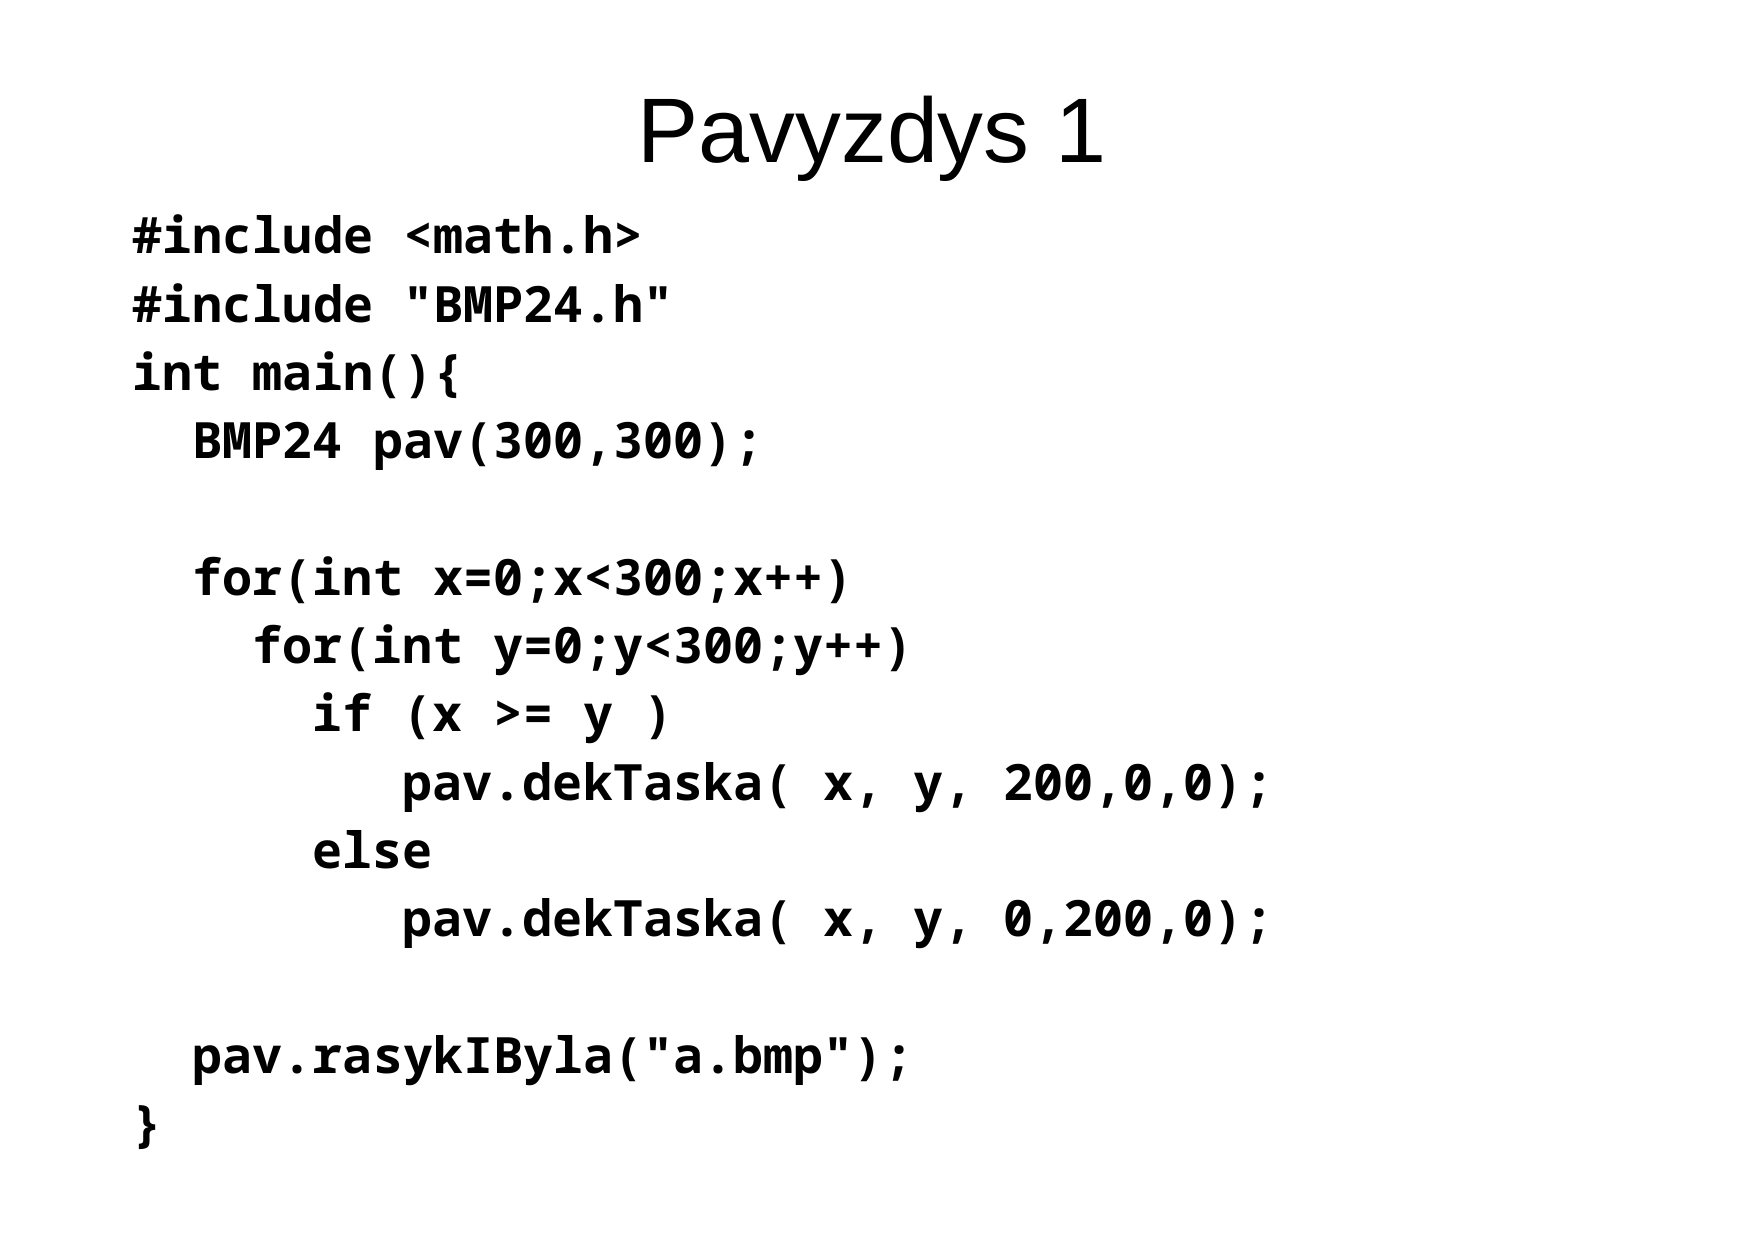

# Pavyzdys 1
#include <math.h>
#include "BMP24.h"
int main(){
 BMP24 pav(300,300);
 for(int x=0;x<300;x++)
 for(int y=0;y<300;y++)
 if (x >= y )
 pav.dekTaska( x, y, 200,0,0);
 else
 pav.dekTaska( x, y, 0,200,0);
 pav.rasykIByla("a.bmp");
}